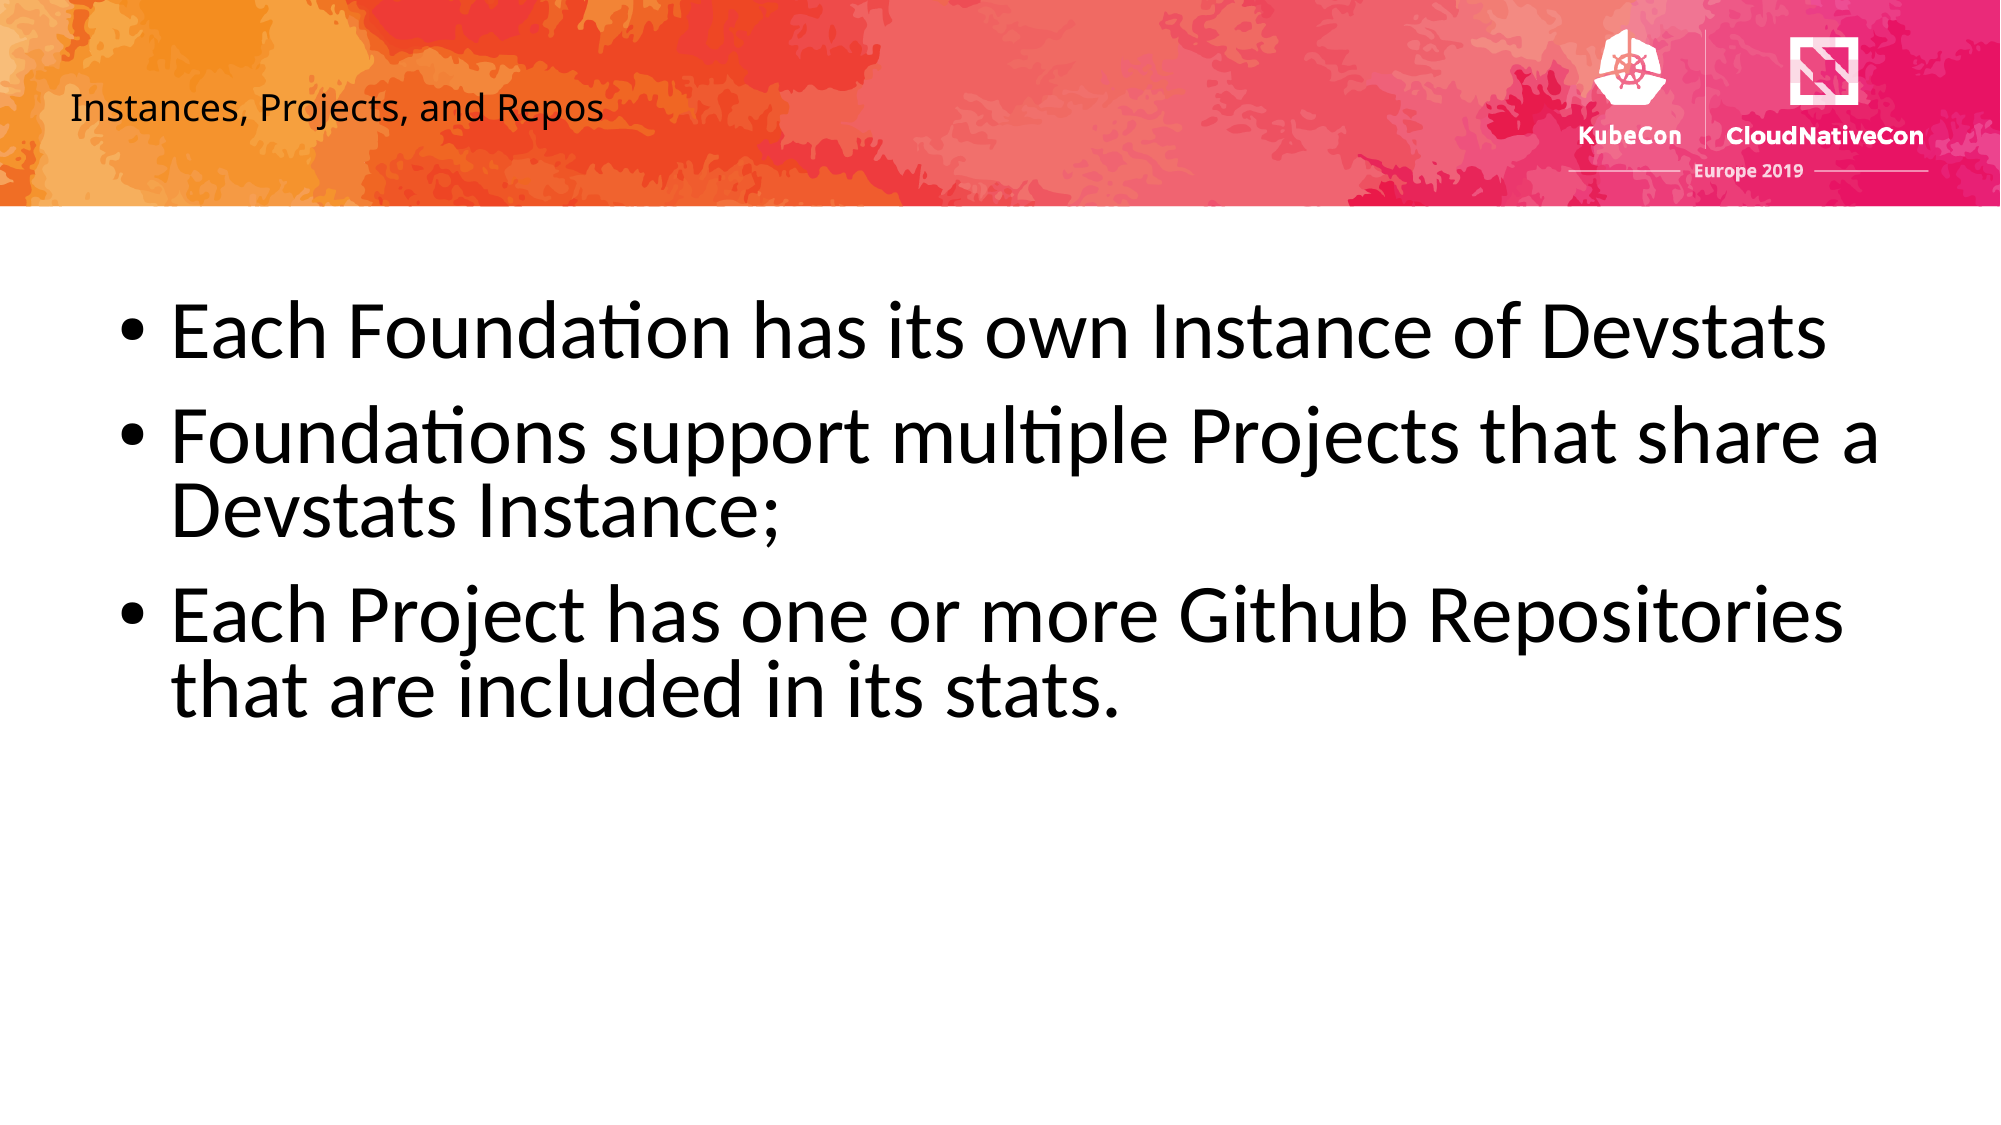

# Instances, Projects, and Repos
Each Foundation has its own Instance of Devstats
Foundations support multiple Projects that share a Devstats Instance;
Each Project has one or more Github Repositories that are included in its stats.